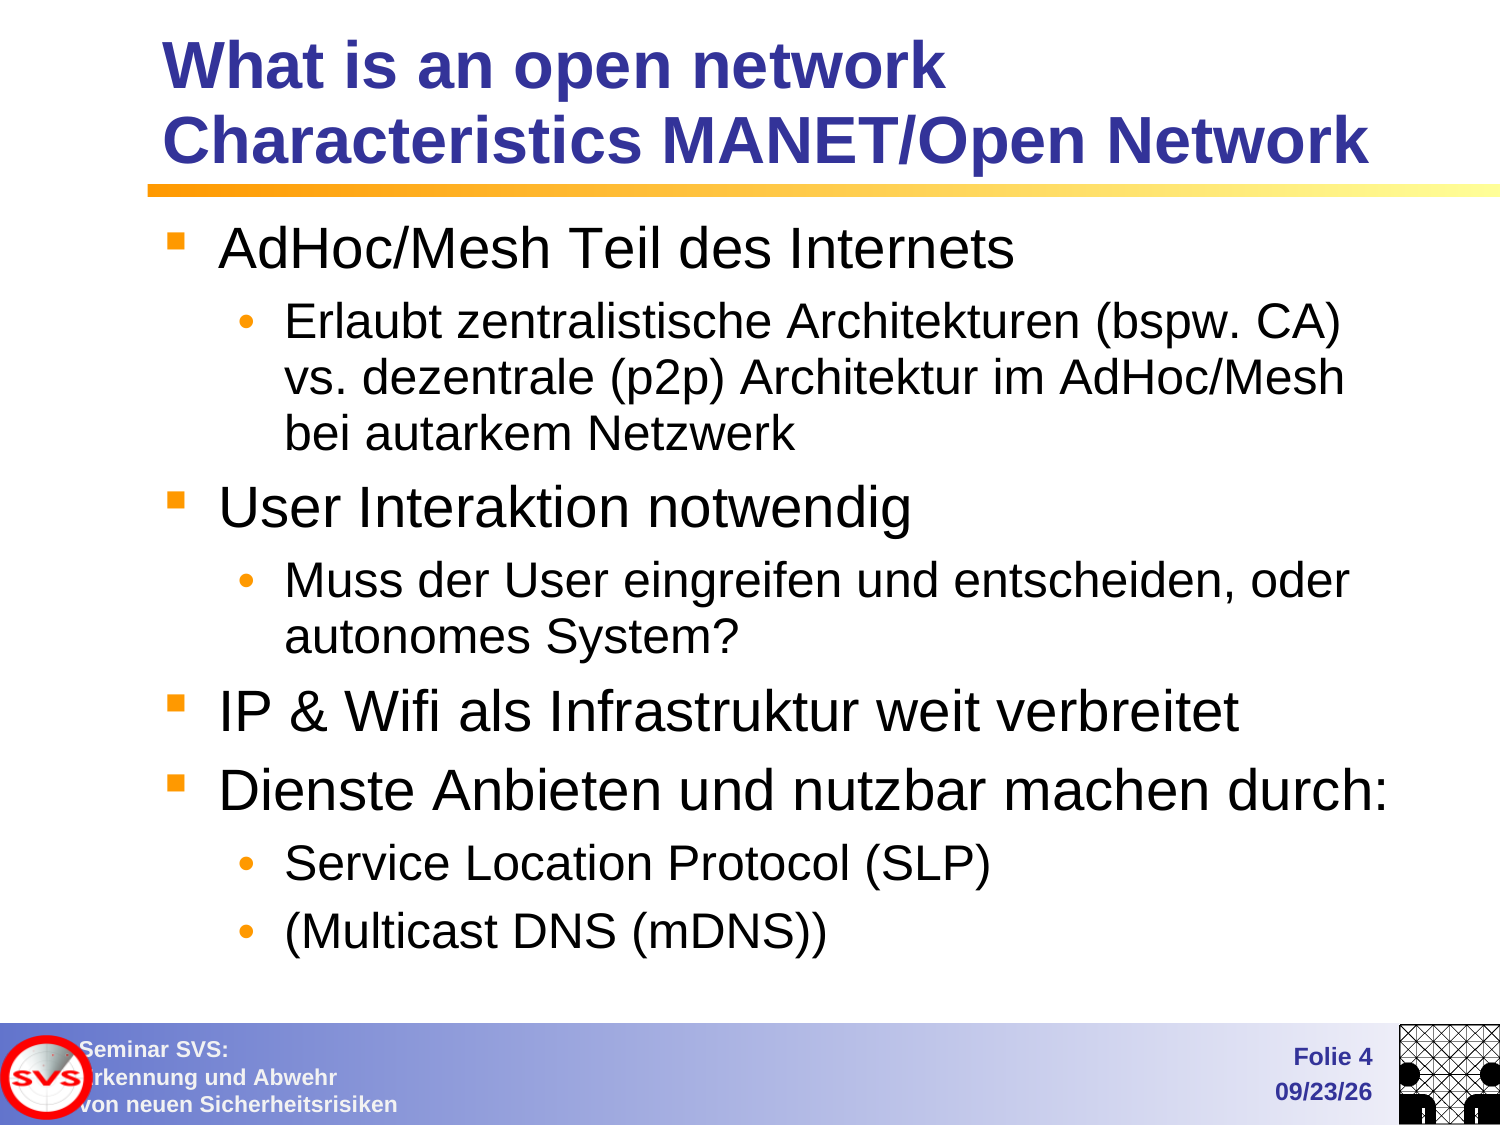

# What is an open network Characteristics MANET/Open Network
AdHoc/Mesh Teil des Internets
Erlaubt zentralistische Architekturen (bspw. CA) vs. dezentrale (p2p) Architektur im AdHoc/Mesh bei autarkem Netzwerk
User Interaktion notwendig
Muss der User eingreifen und entscheiden, oder autonomes System?
IP & Wifi als Infrastruktur weit verbreitet
Dienste Anbieten und nutzbar machen durch:
Service Location Protocol (SLP)
(Multicast DNS (mDNS))
4